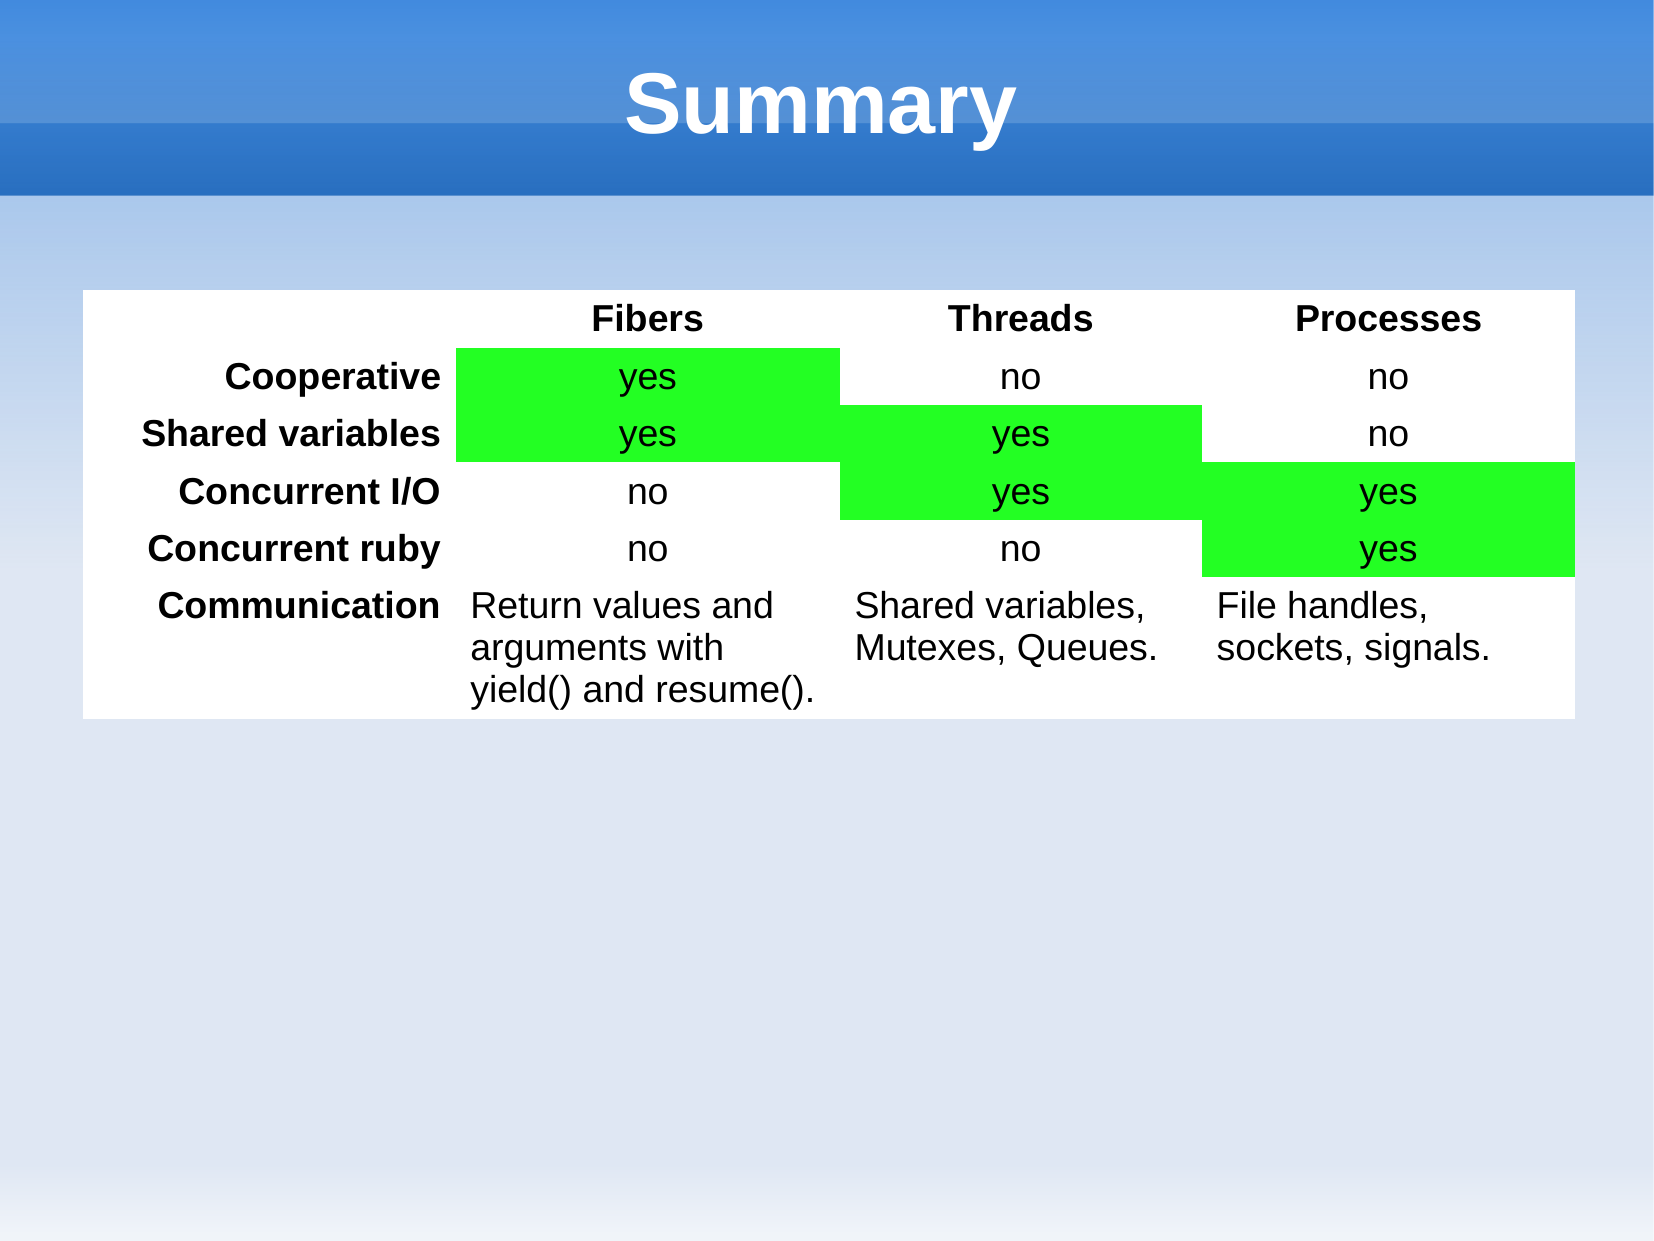

# Summary
| | Fibers | Threads | Processes |
| --- | --- | --- | --- |
| Cooperative | yes | no | no |
| Shared variables | yes | yes | no |
| Concurrent I/O | no | yes | yes |
| Concurrent ruby | no | no | yes |
| Communication | Return values and arguments with yield() and resume(). | Shared variables, Mutexes, Queues. | File handles, sockets, signals. |